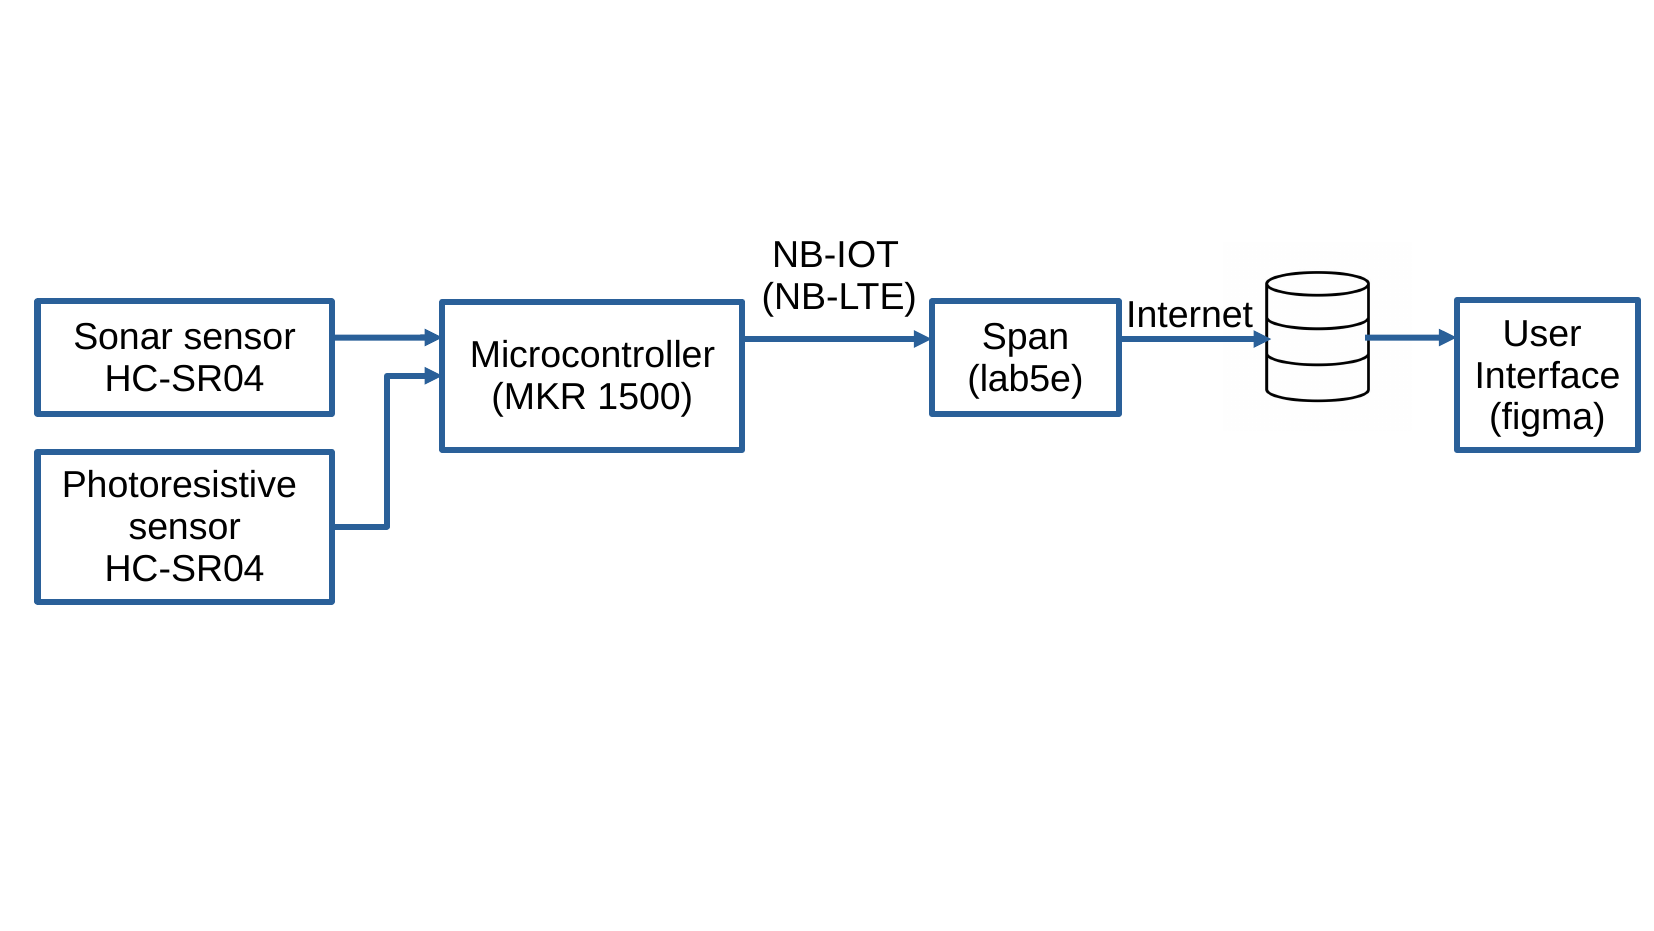

NB-IOT
(NB-LTE)
Internet
User
Interface
(figma)
Sonar sensor
HC-SR04
Microcontroller
(MKR 1500)
Span
(lab5e)
Photoresistive sensor
HC-SR04